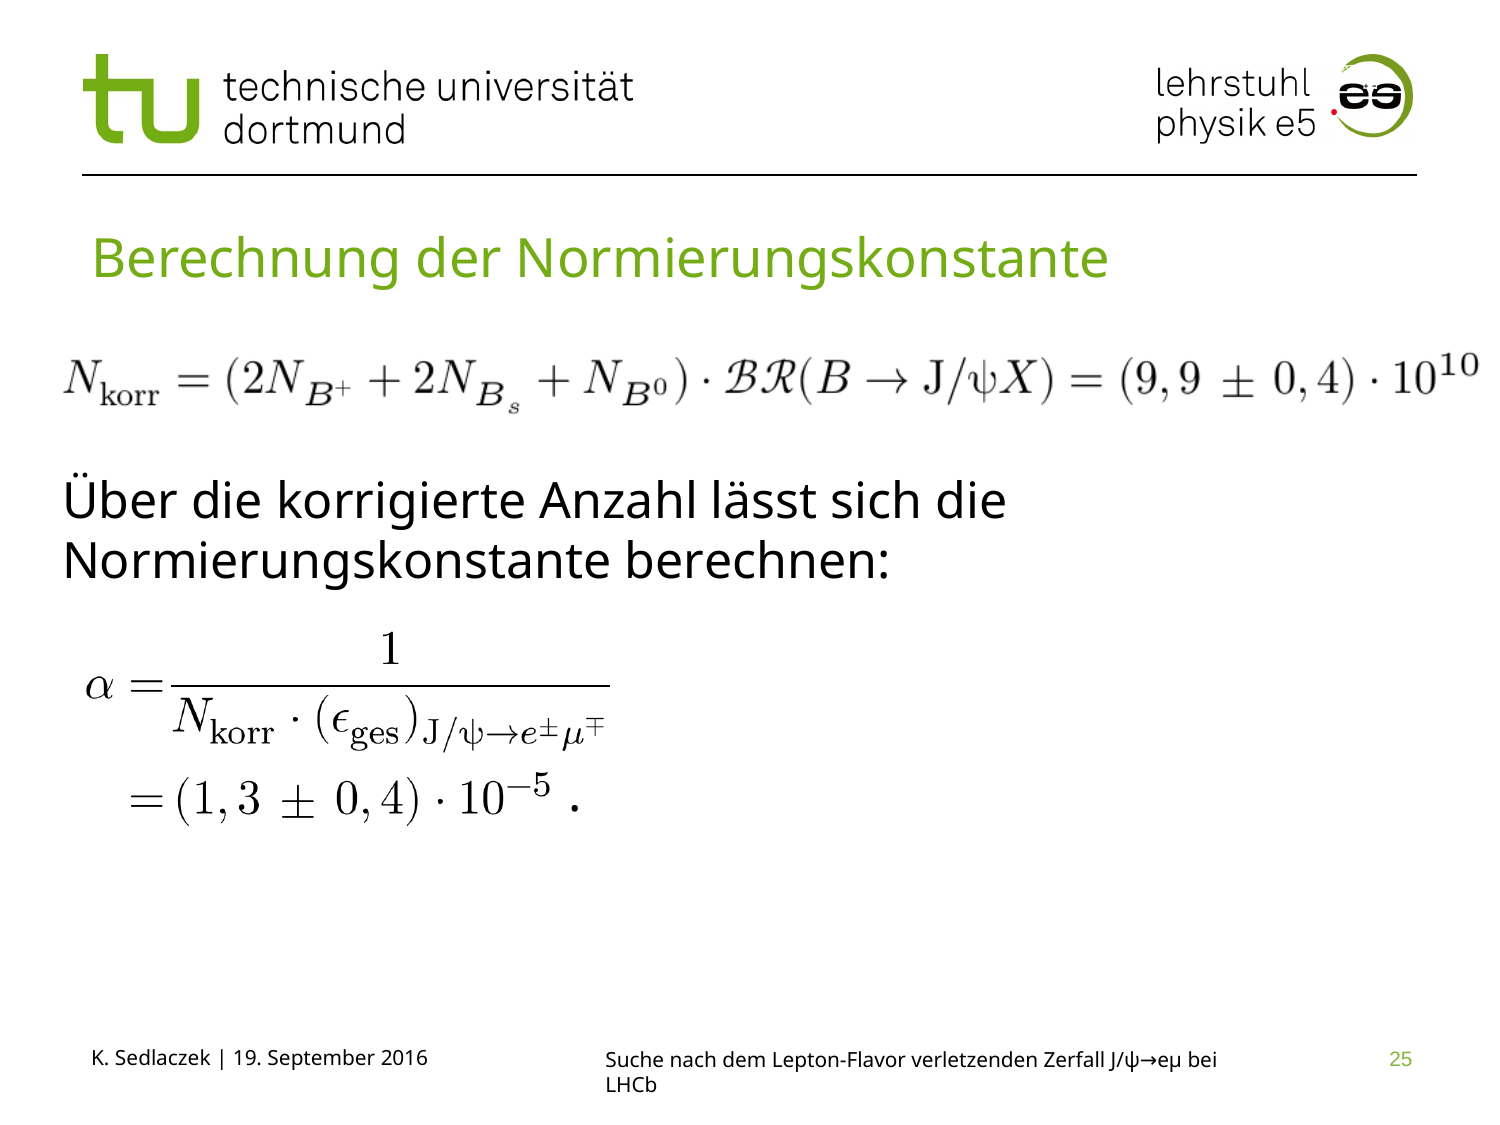

# Berechnung der Normierungskonstante
Über die korrigierte Anzahl lässt sich die Normierungskonstante berechnen:
.
K. Sedlaczek | 19. September 2016
Suche nach dem Lepton-Flavor verletzenden Zerfall J/ψ→eµ bei LHCb